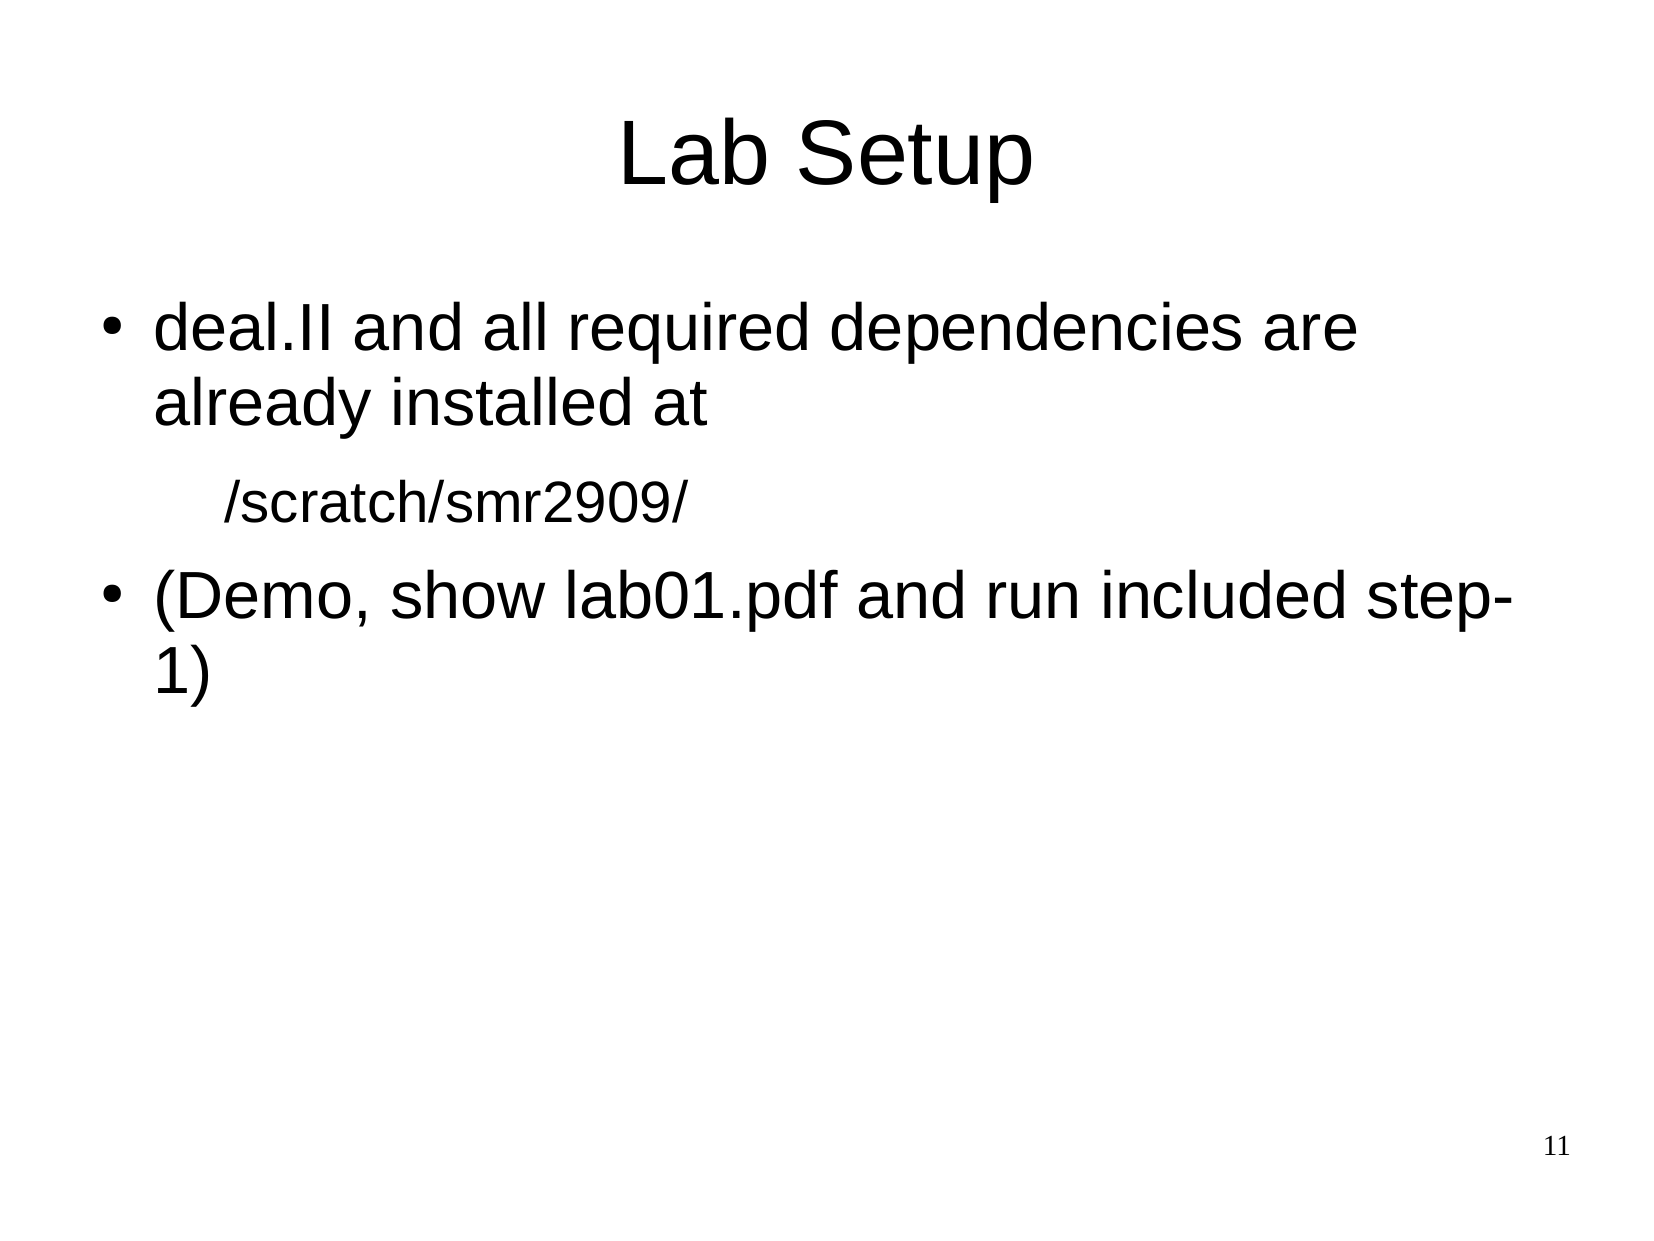

# Lab Setup
deal.II and all required dependencies are already installed at
/scratch/smr2909/
(Demo, show lab01.pdf and run included step-1)
11